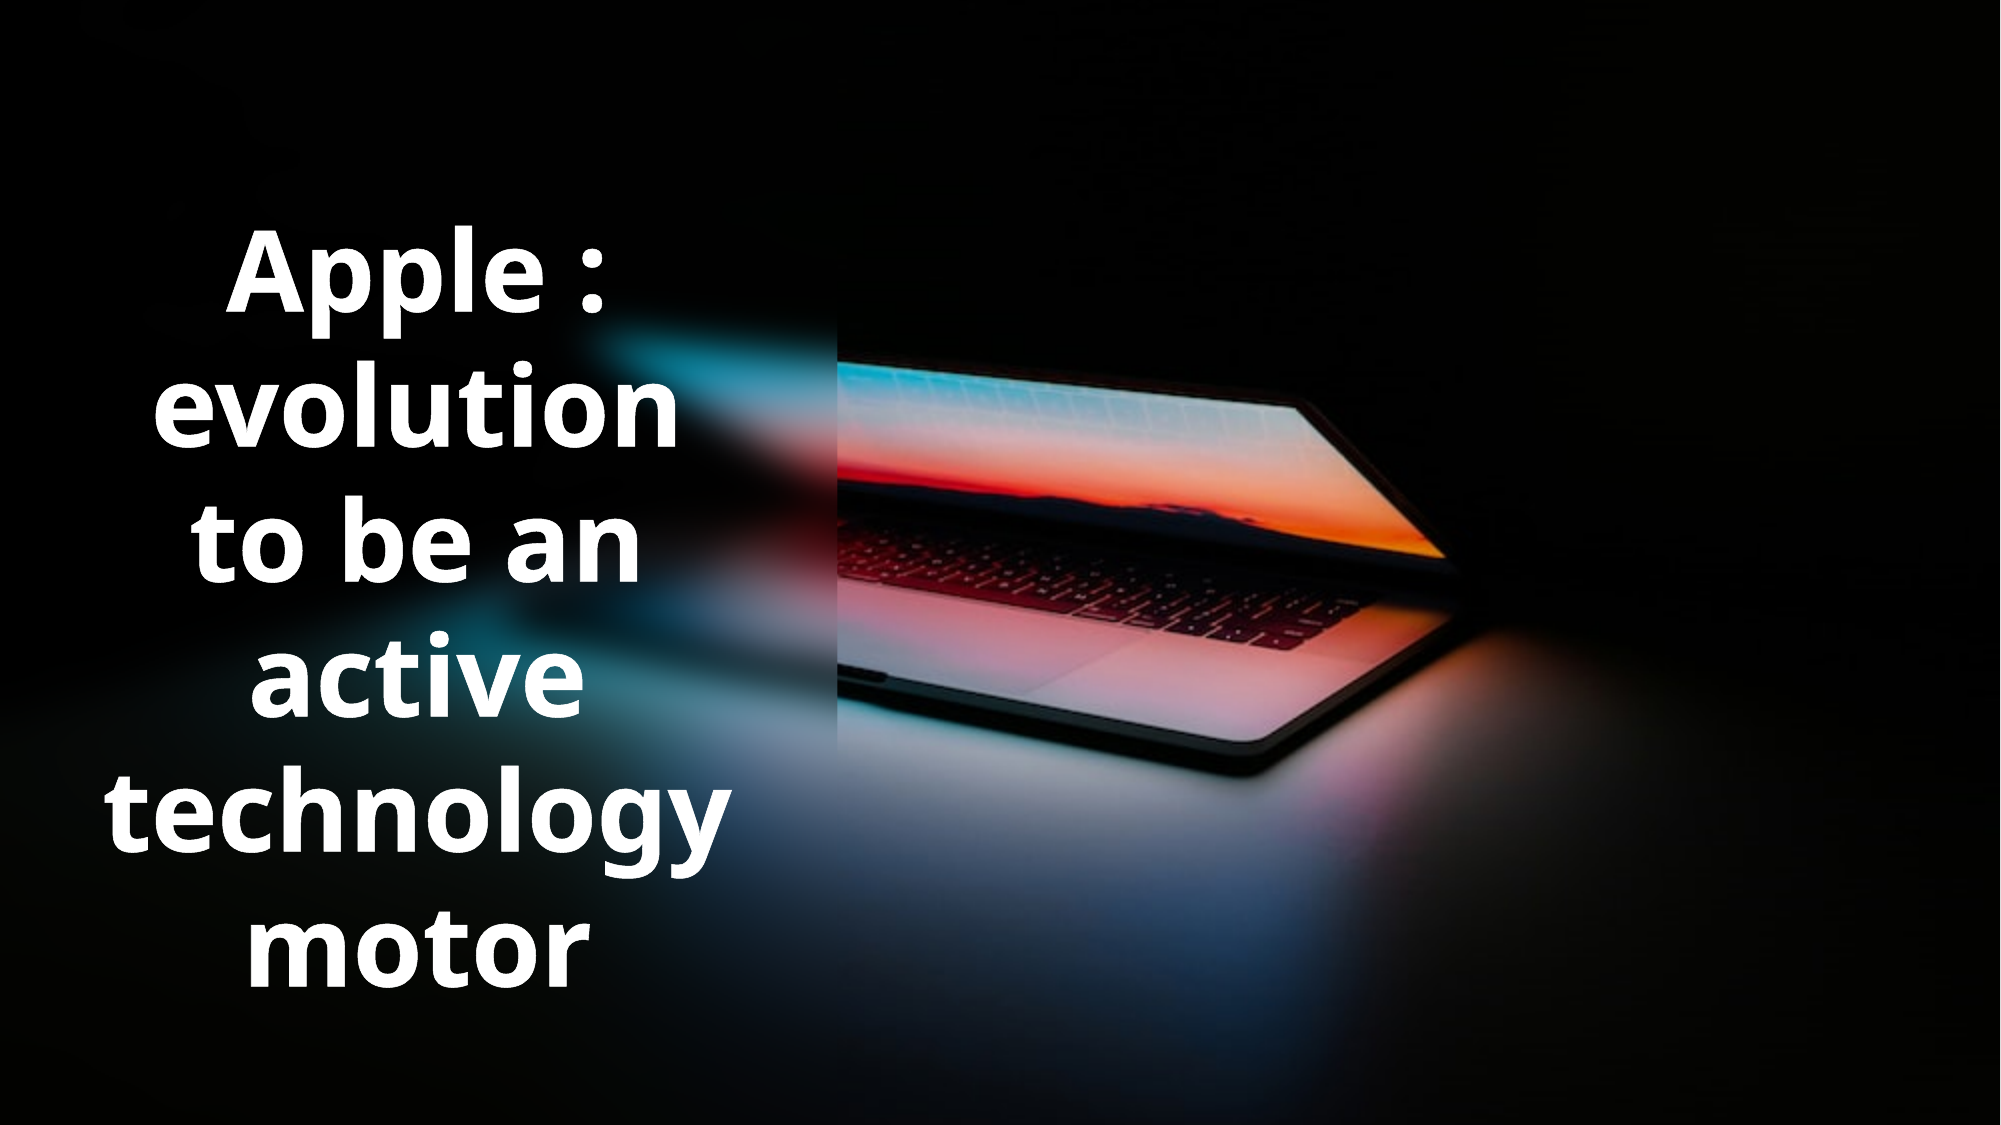

Apple : evolution to be an active technology motor